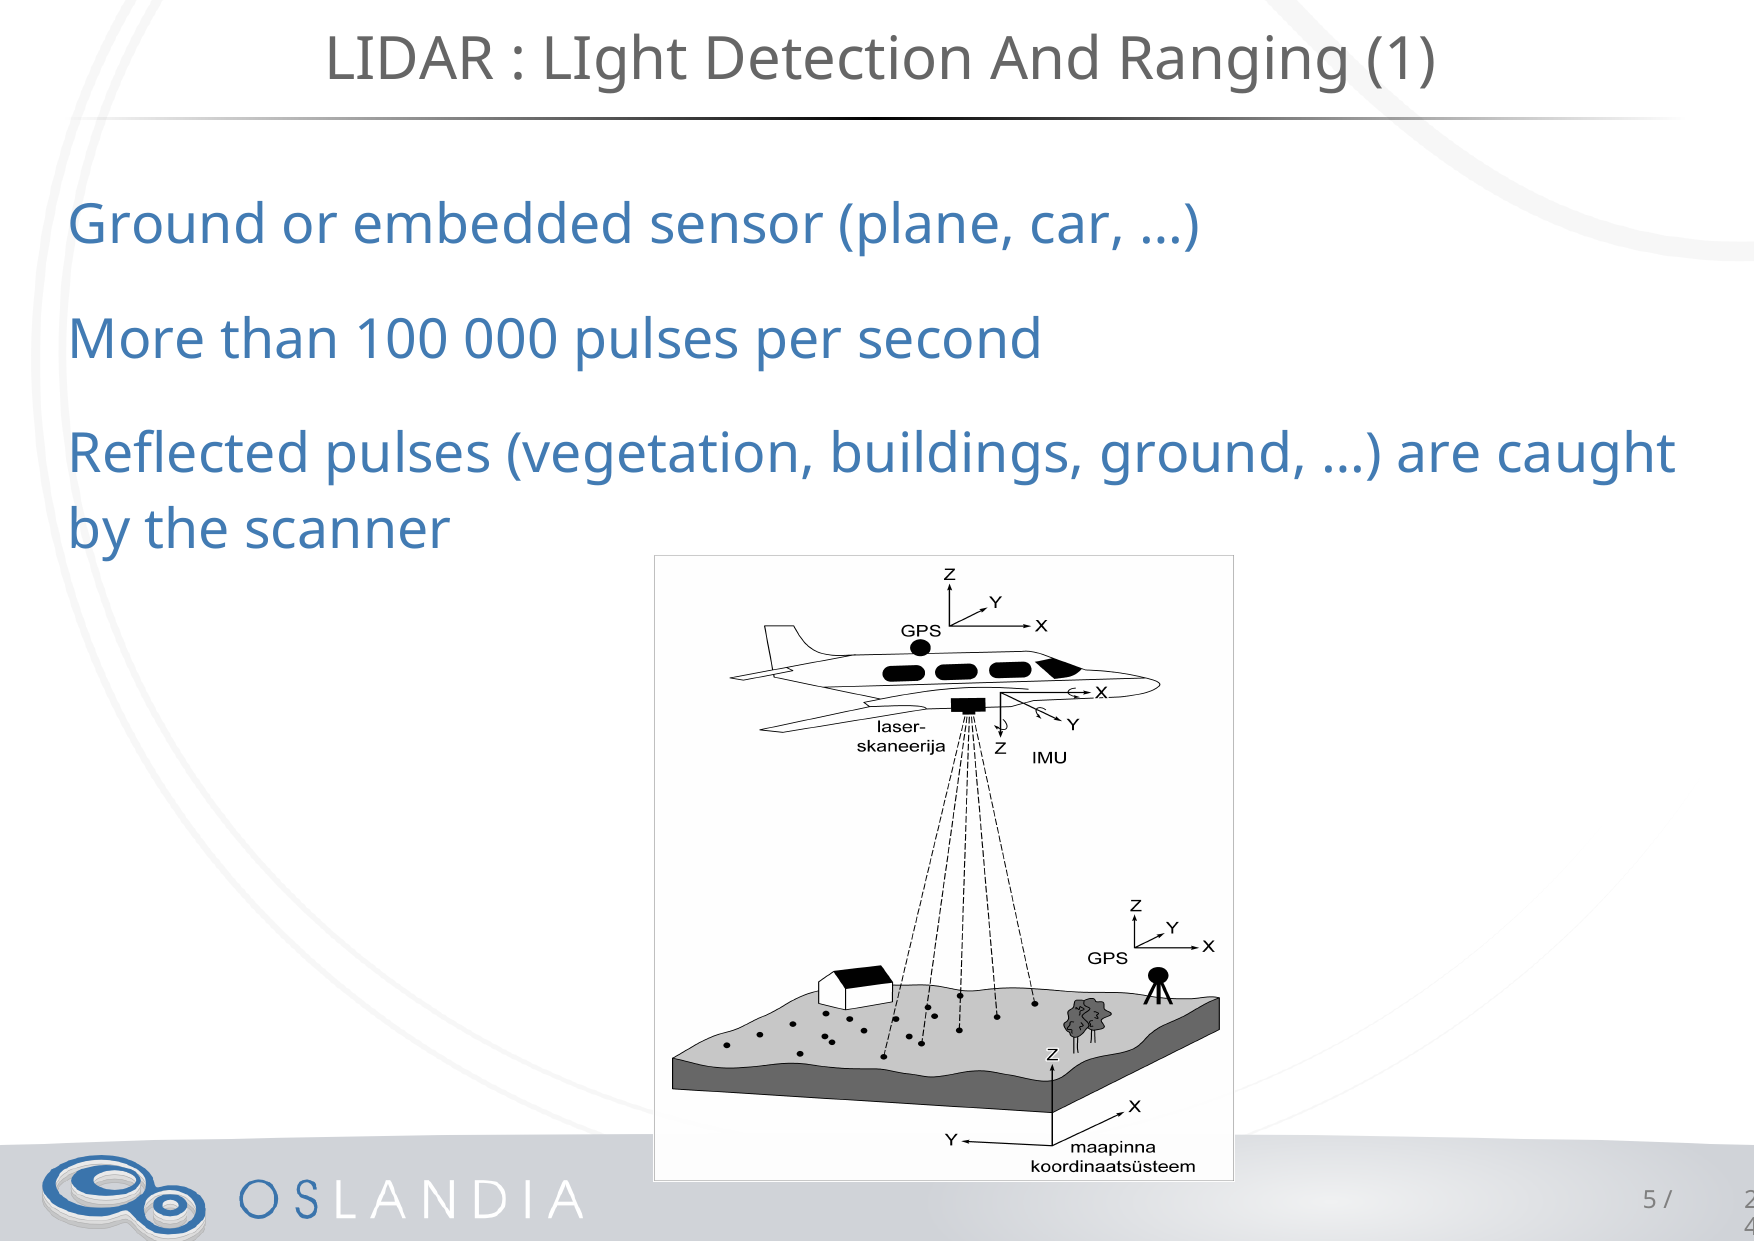

# LIDAR : LIght Detection And Ranging (1)
Ground or embedded sensor (plane, car, …)
More than 100 000 pulses per second
Reflected pulses (vegetation, buildings, ground, …) are caught by the scanner